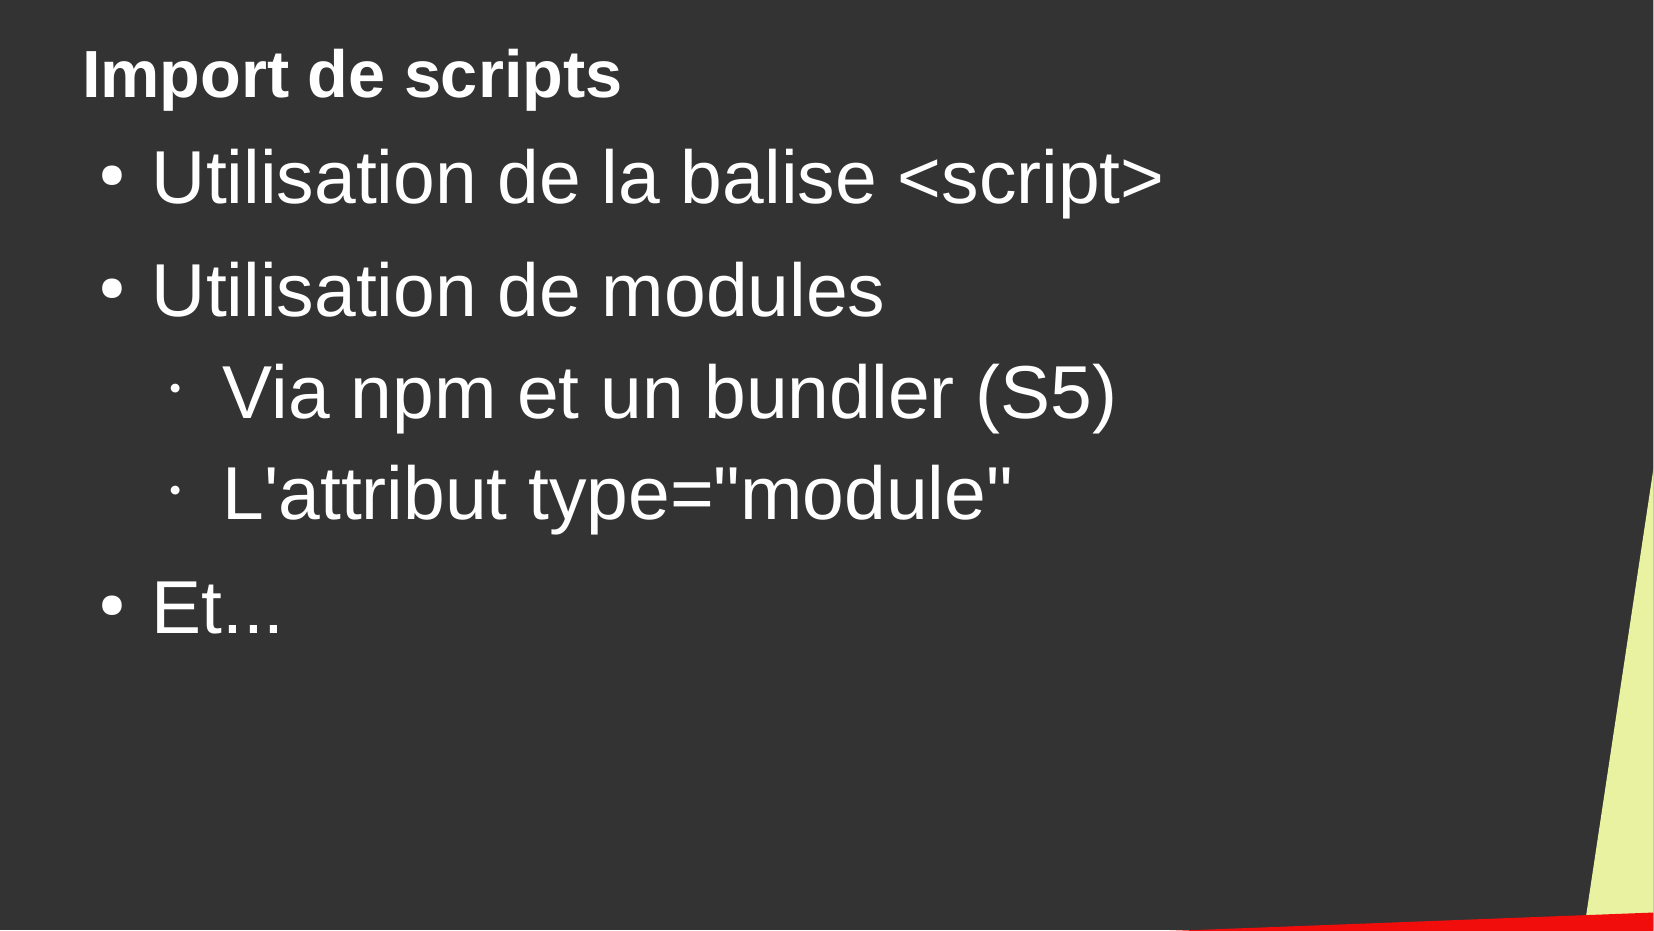

# Import de scripts
Utilisation de la balise <script>
Utilisation de modules
Via npm et un bundler (S5)
L'attribut type="module"
Et...